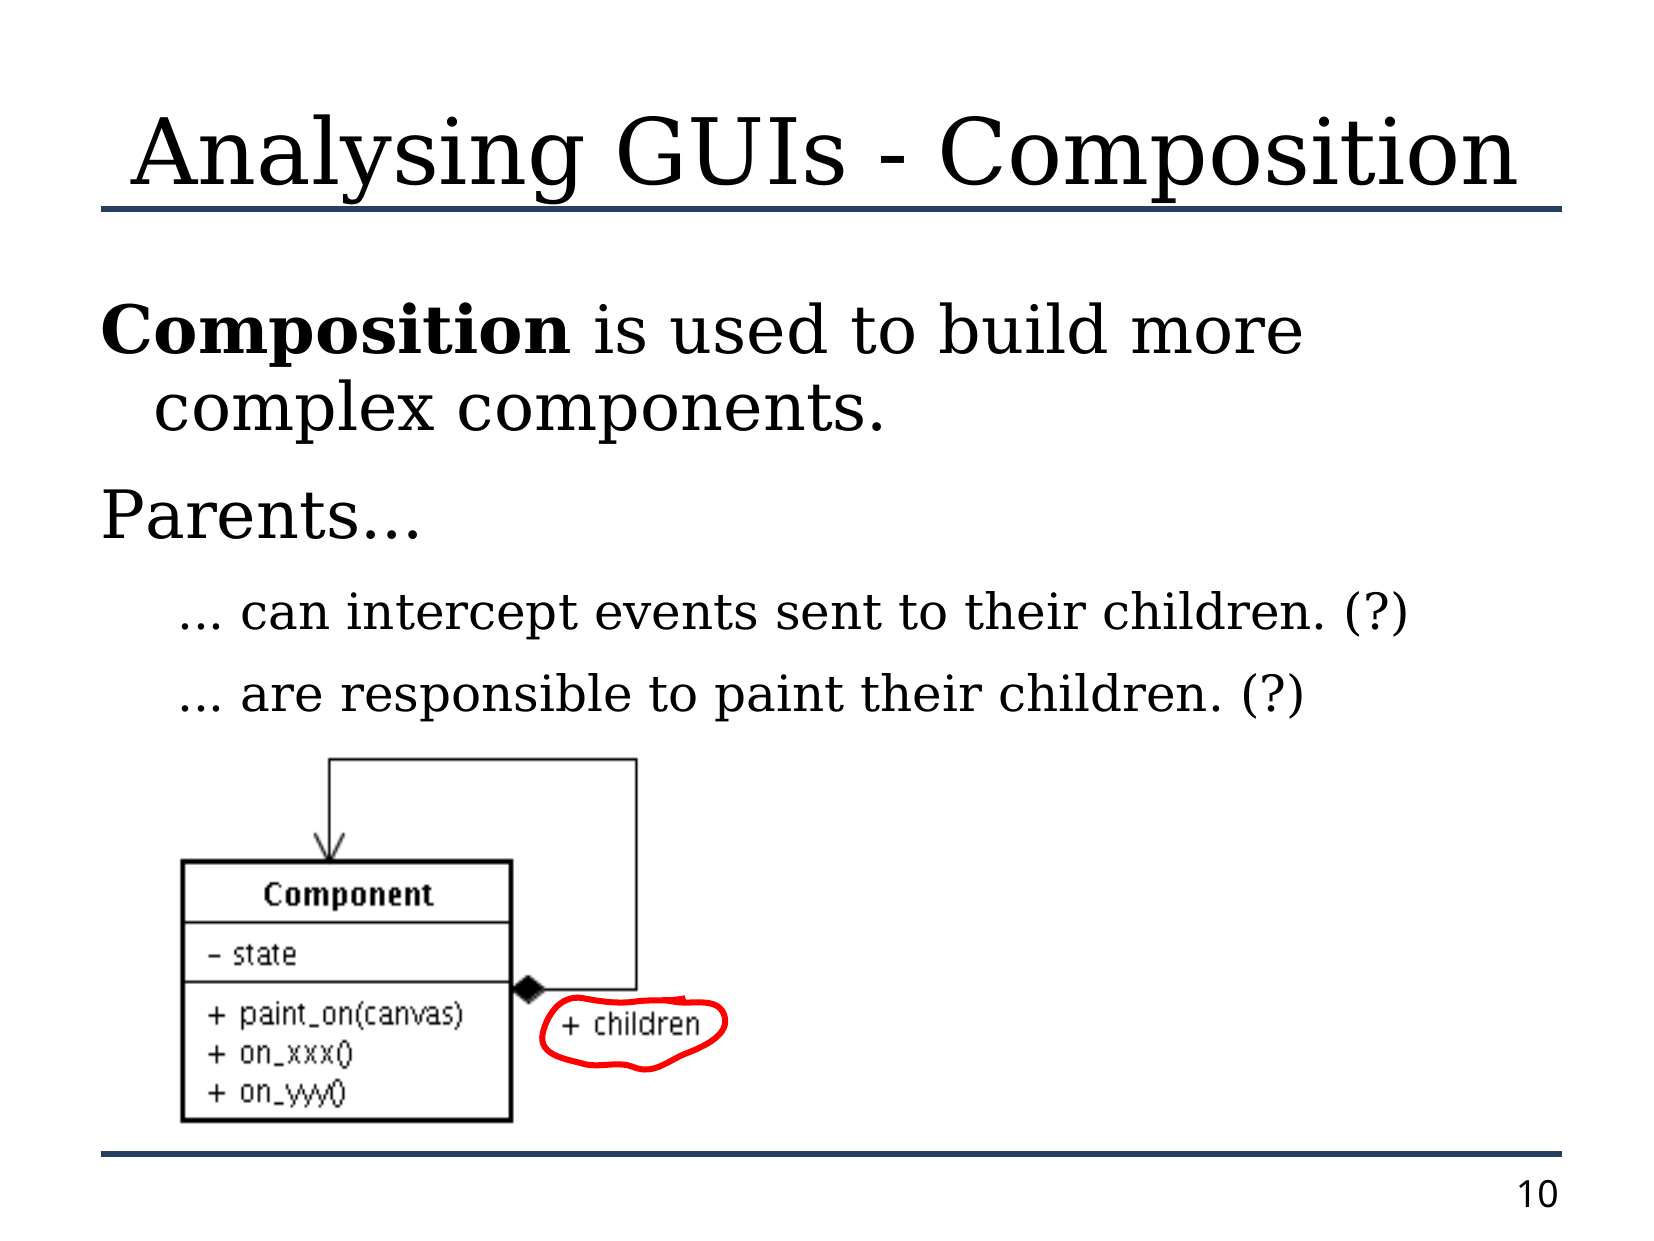

# Analysing GUIs - Composition
Composition is used to build more complex components.
Parents...
... can intercept events sent to their children. (?)
... are responsible to paint their children. (?)